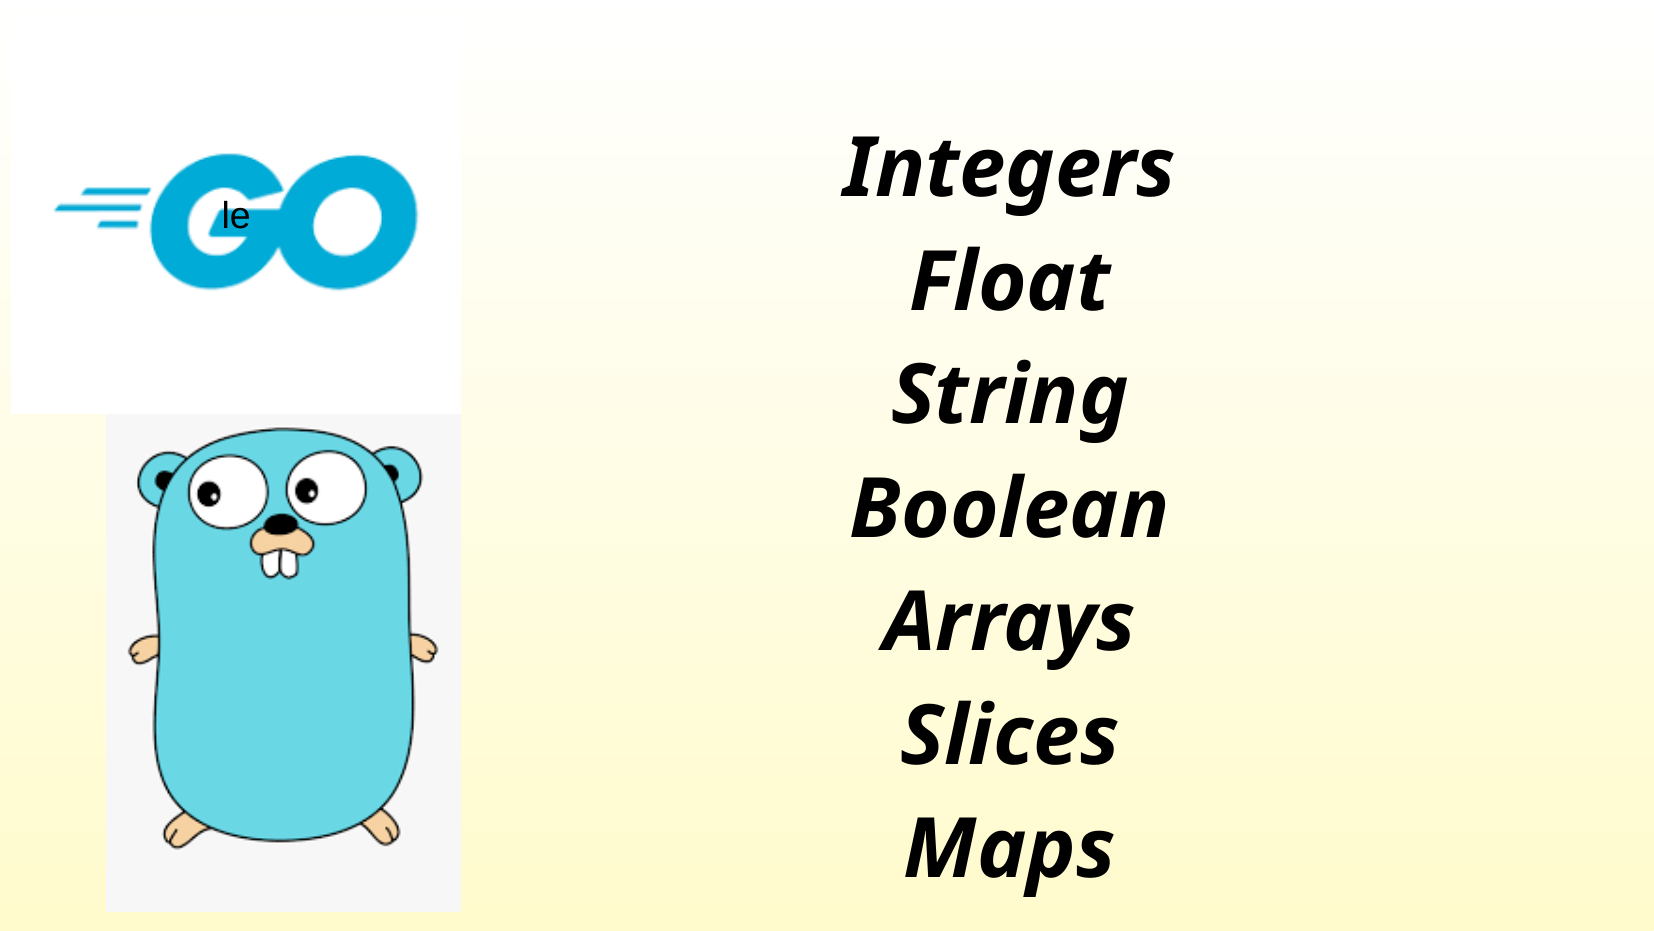

le
Integers
Float
String
Boolean
Arrays
Slices
Maps